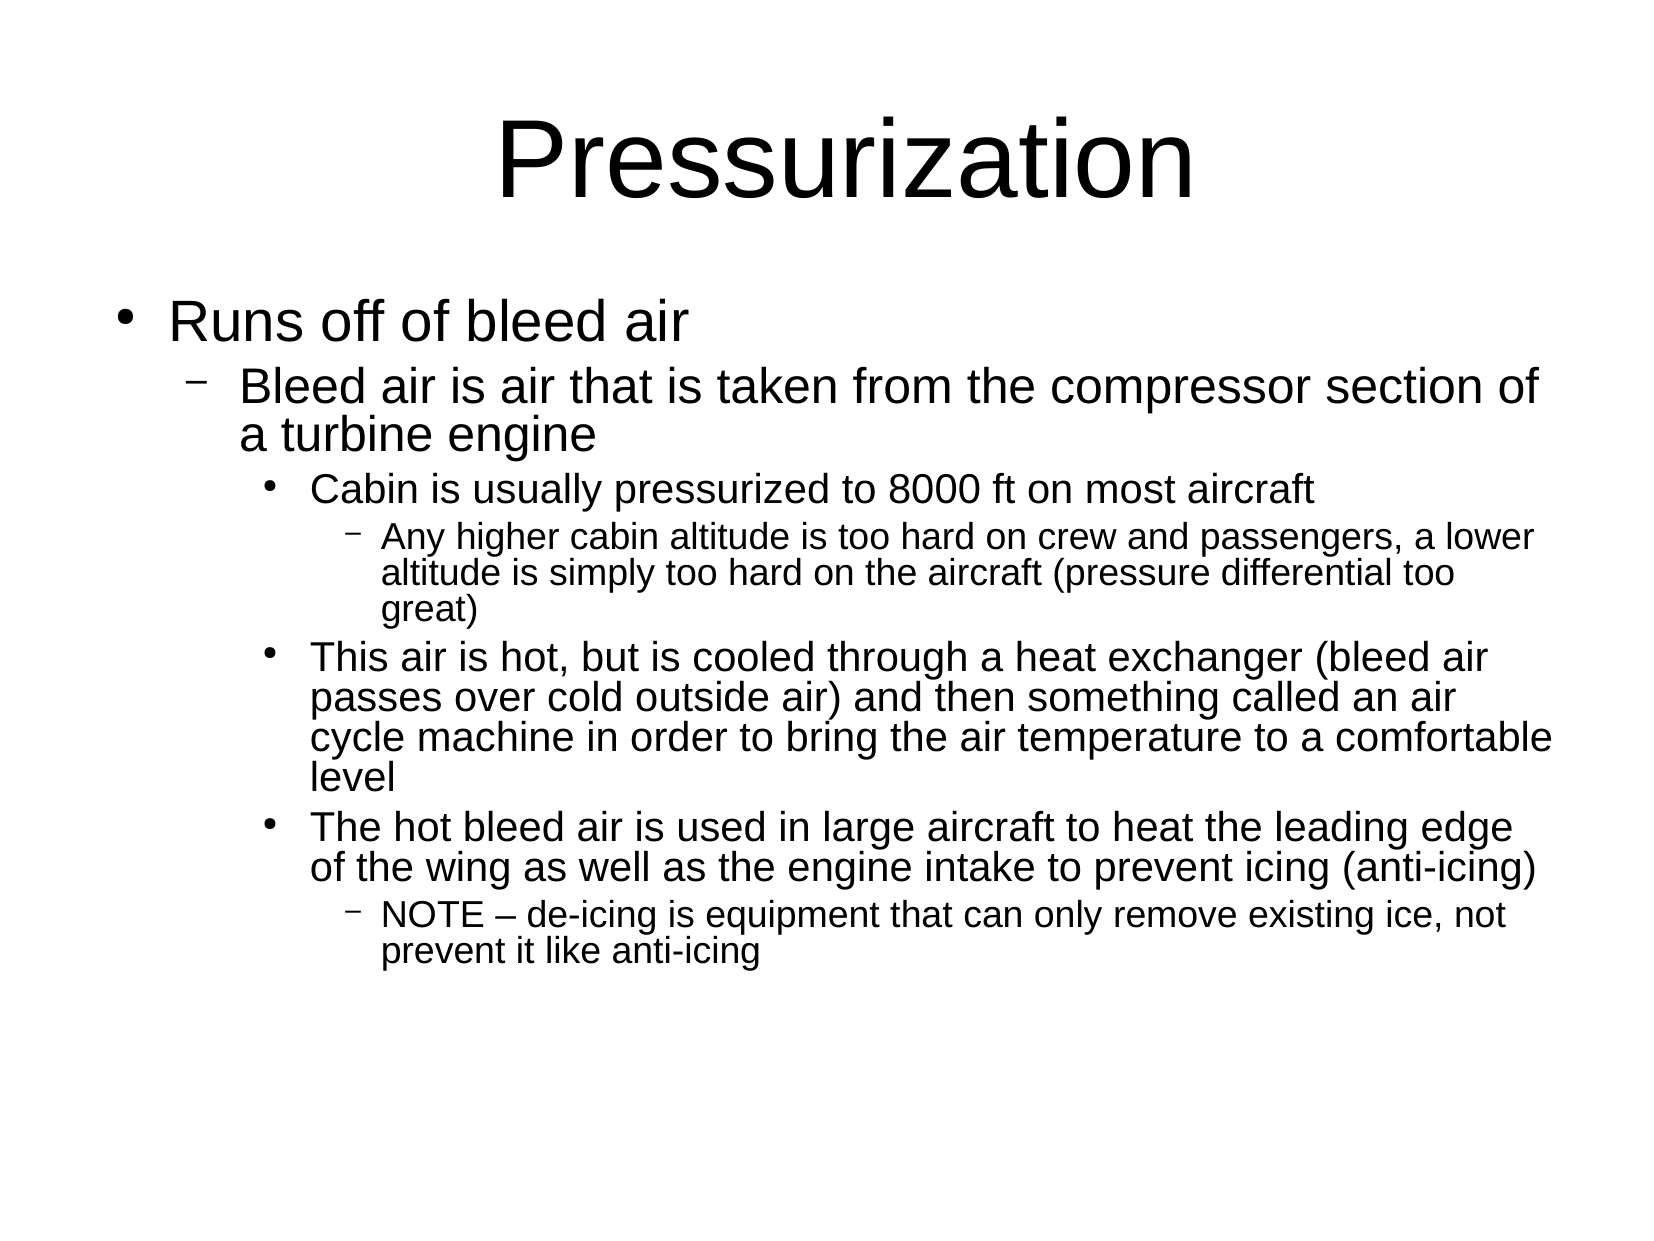

# Pressurization
Runs off of bleed air
Bleed air is air that is taken from the compressor section of a turbine engine
Cabin is usually pressurized to 8000 ft on most aircraft
Any higher cabin altitude is too hard on crew and passengers, a lower altitude is simply too hard on the aircraft (pressure differential too great)
This air is hot, but is cooled through a heat exchanger (bleed air passes over cold outside air) and then something called an air cycle machine in order to bring the air temperature to a comfortable level
The hot bleed air is used in large aircraft to heat the leading edge of the wing as well as the engine intake to prevent icing (anti-icing)
NOTE – de-icing is equipment that can only remove existing ice, not prevent it like anti-icing